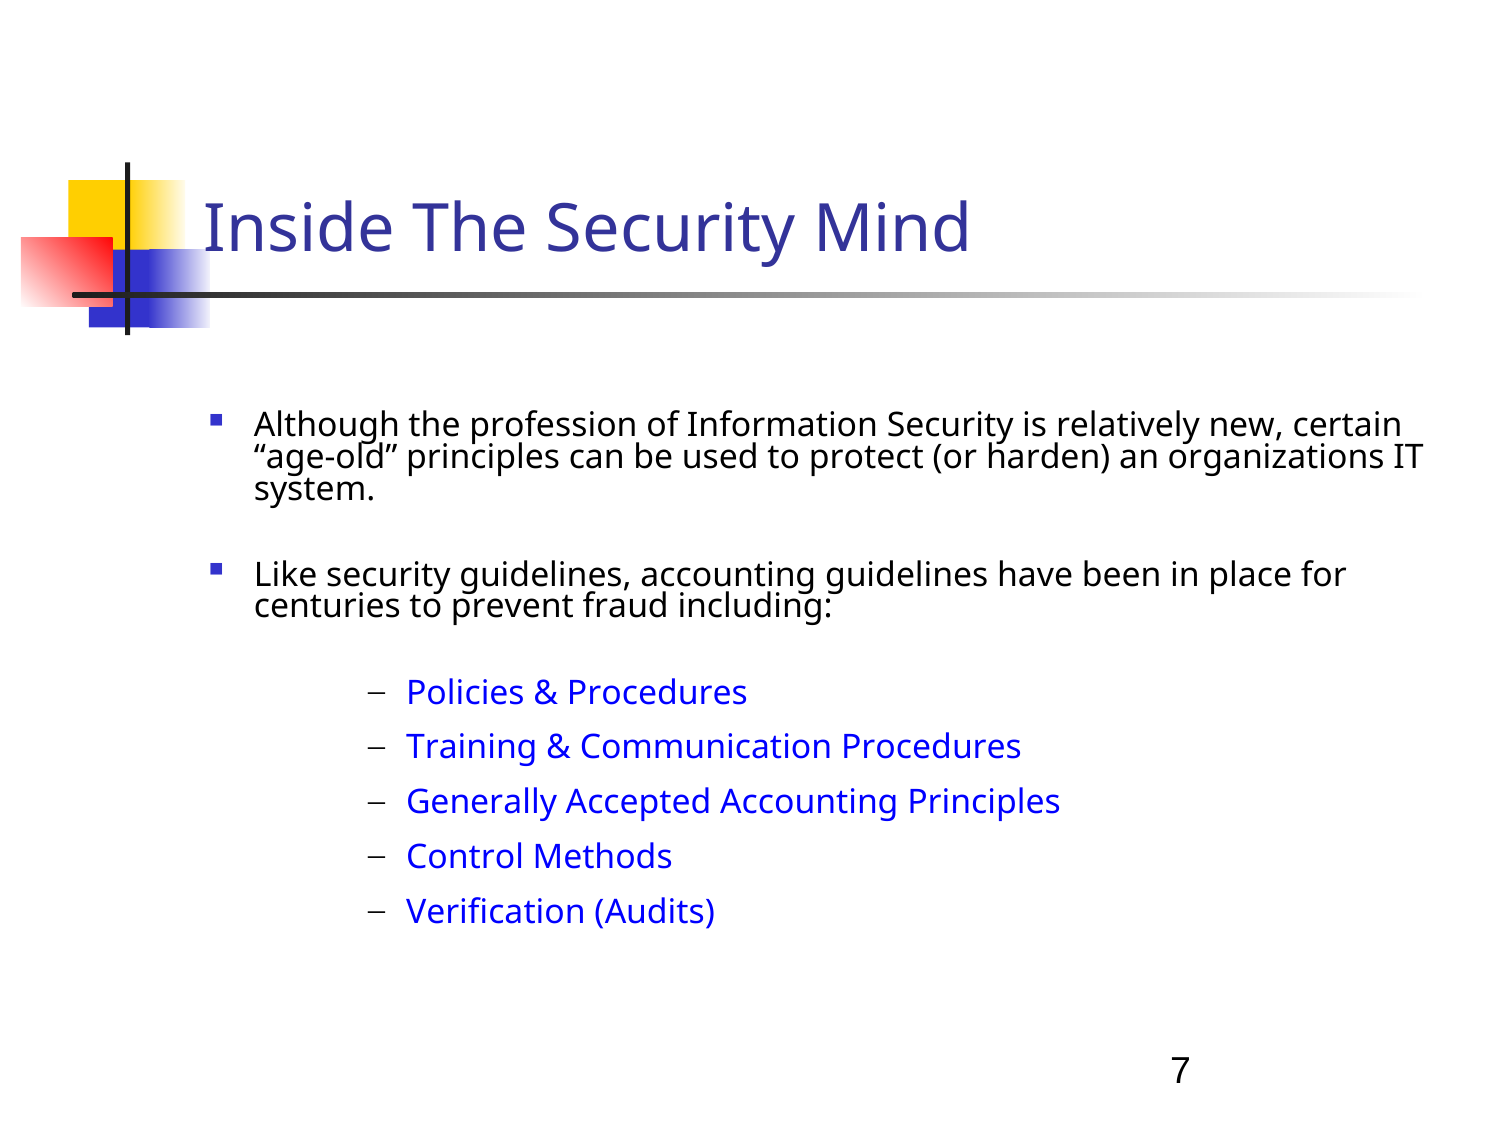

# Inside The Security Mind
Although the profession of Information Security is relatively new, certain “age-old” principles can be used to protect (or harden) an organizations IT system.
Like security guidelines, accounting guidelines have been in place for centuries to prevent fraud including:
Policies & Procedures
Training & Communication Procedures
Generally Accepted Accounting Principles
Control Methods
Verification (Audits)
7